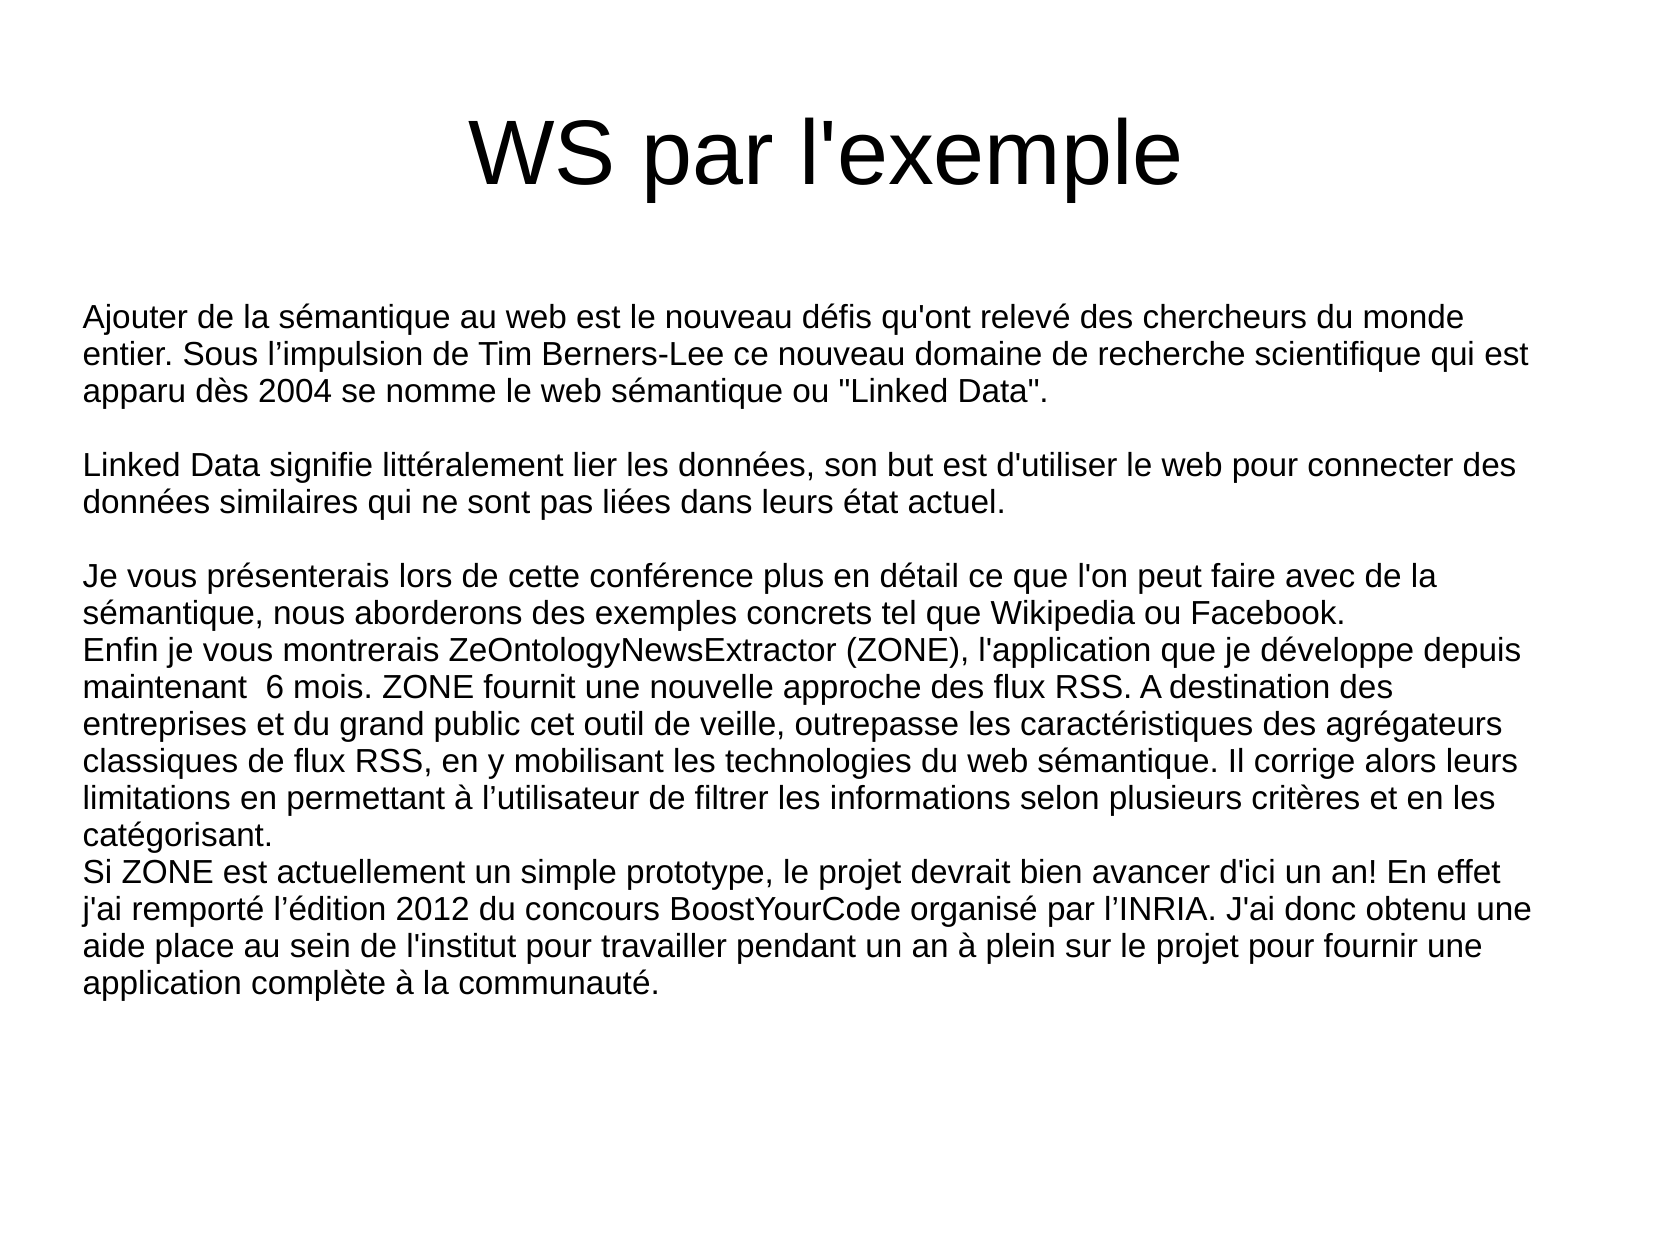

WS par l'exemple
# Ajouter de la sémantique au web est le nouveau défis qu'ont relevé des chercheurs du monde entier. Sous l’impulsion de Tim Berners-Lee ce nouveau domaine de recherche scientifique qui est apparu dès 2004 se nomme le web sémantique ou "Linked Data".
Linked Data signifie littéralement lier les données, son but est d'utiliser le web pour connecter des données similaires qui ne sont pas liées dans leurs état actuel.
Je vous présenterais lors de cette conférence plus en détail ce que l'on peut faire avec de la sémantique, nous aborderons des exemples concrets tel que Wikipedia ou Facebook.
Enfin je vous montrerais ZeOntologyNewsExtractor (ZONE), l'application que je développe depuis maintenant 6 mois. ZONE fournit une nouvelle approche des flux RSS. A destination des entreprises et du grand public cet outil de veille, outrepasse les caractéristiques des agrégateurs classiques de flux RSS, en y mobilisant les technologies du web sémantique. Il corrige alors leurs limitations en permettant à l’utilisateur de filtrer les informations selon plusieurs critères et en les catégorisant.
Si ZONE est actuellement un simple prototype, le projet devrait bien avancer d'ici un an! En effet j'ai remporté l’édition 2012 du concours BoostYourCode organisé par l’INRIA. J'ai donc obtenu une aide place au sein de l'institut pour travailler pendant un an à plein sur le projet pour fournir une application complète à la communauté.